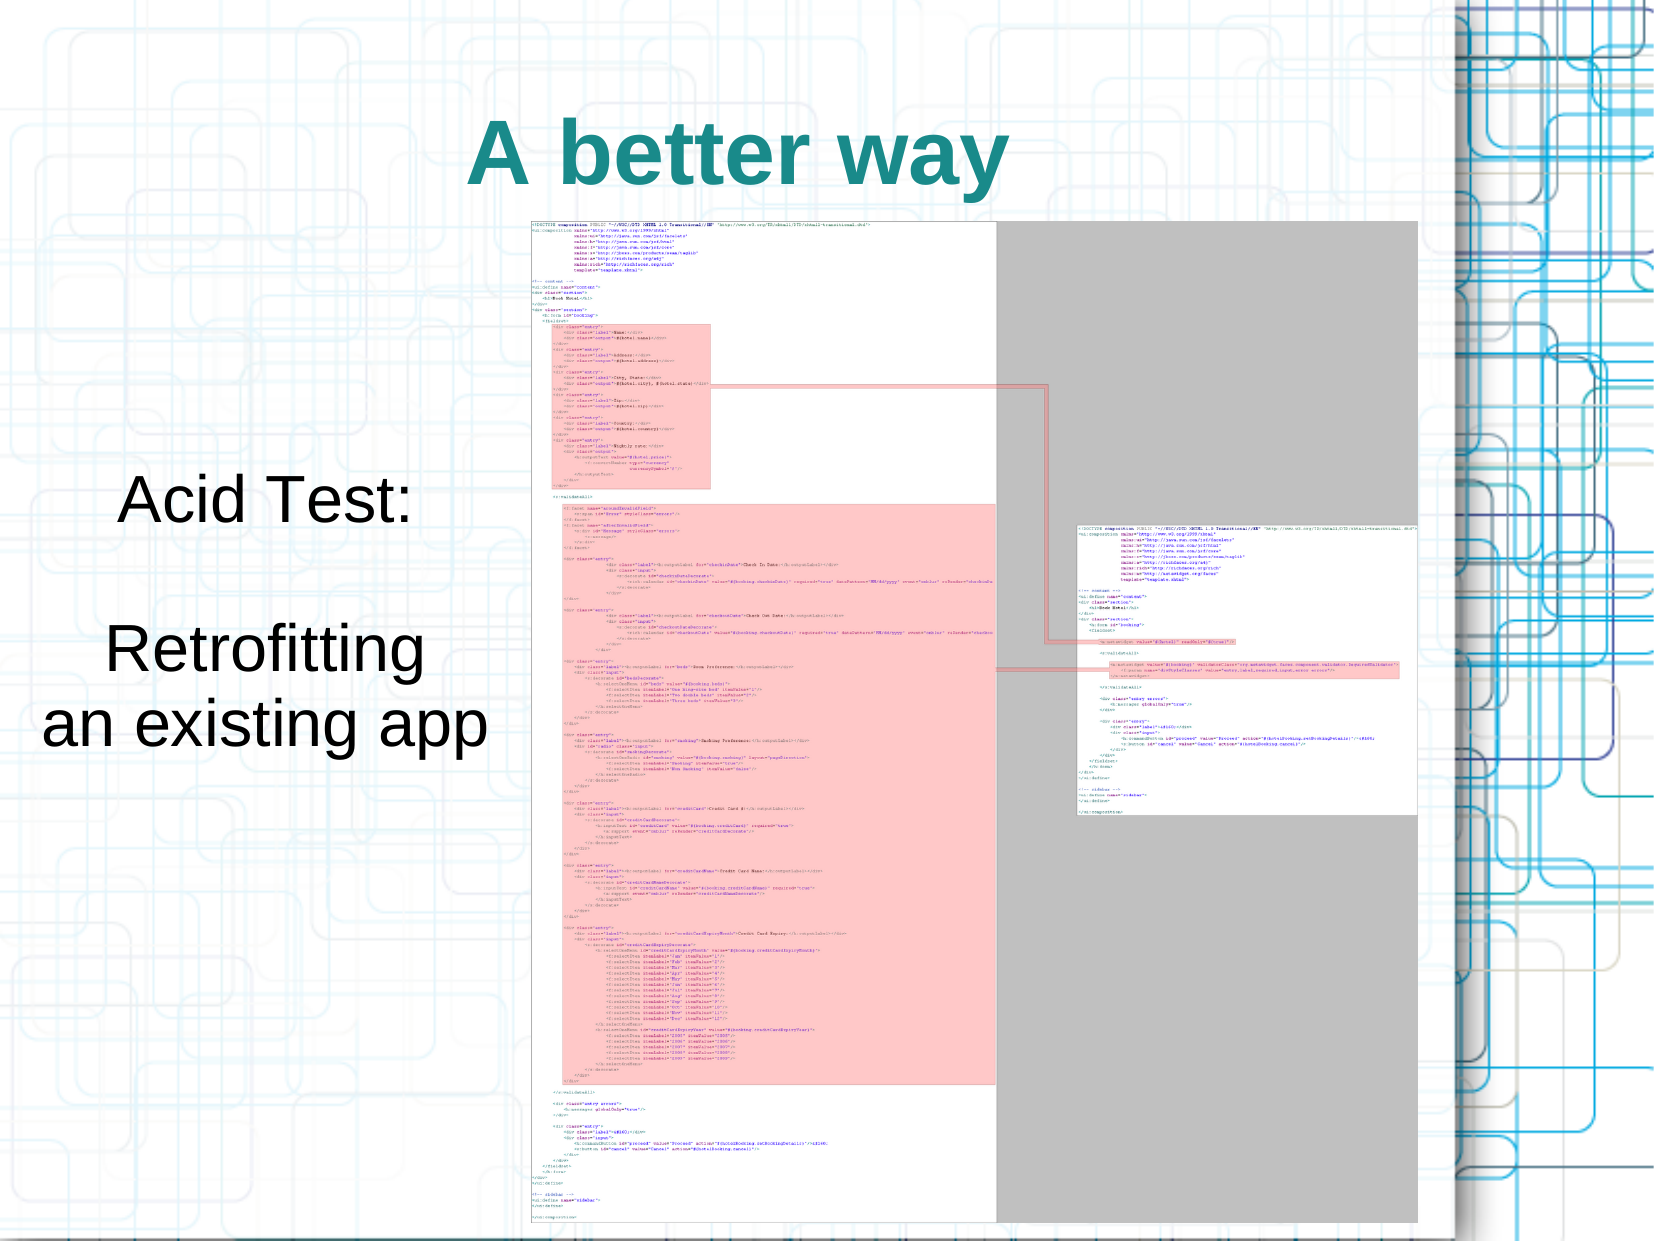

# A better way
Acid Test:
Retrofitting
an existing app